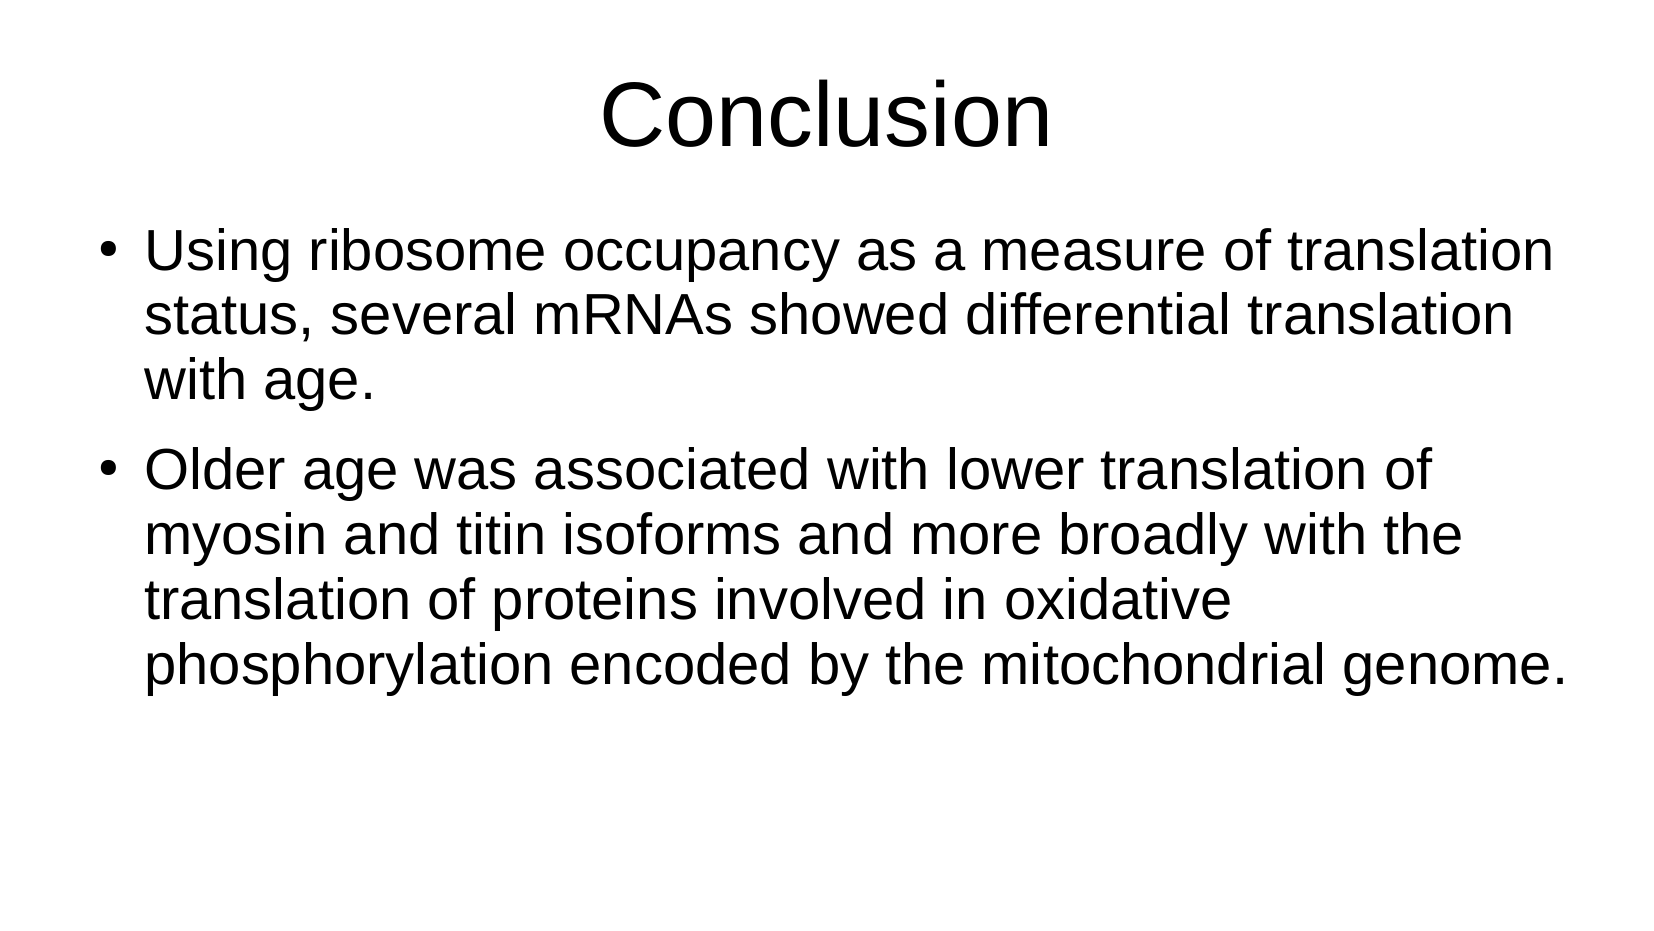

# Conclusion
Using ribosome occupancy as a measure of translation status, several mRNAs showed differential translation with age.
Older age was associated with lower translation of myosin and titin isoforms and more broadly with the translation of proteins involved in oxidative phosphorylation encoded by the mitochondrial genome.